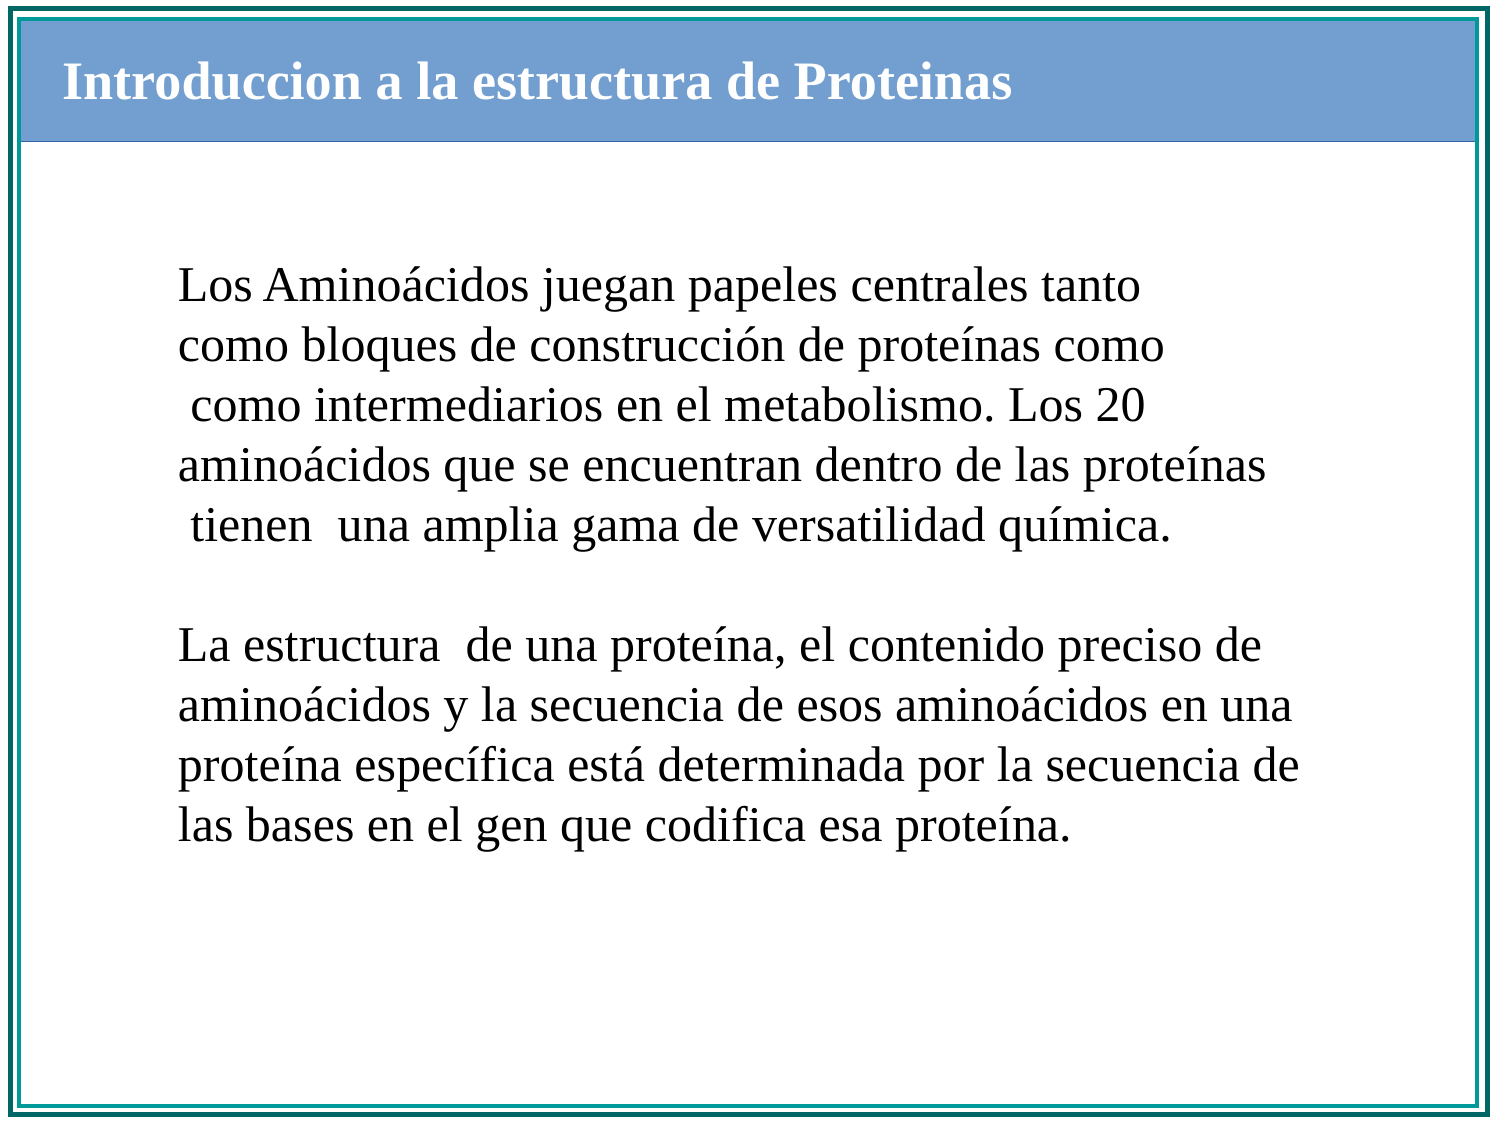

Introduccion a la estructura de Proteinas
Los Aminoácidos juegan papeles centrales tanto
como bloques de construcción de proteínas como
 como intermediarios en el metabolismo. Los 20
aminoácidos que se encuentran dentro de las proteínas
 tienen una amplia gama de versatilidad química.
La estructura de una proteína, el contenido preciso de
aminoácidos y la secuencia de esos aminoácidos en una
proteína específica está determinada por la secuencia de
las bases en el gen que codifica esa proteína.